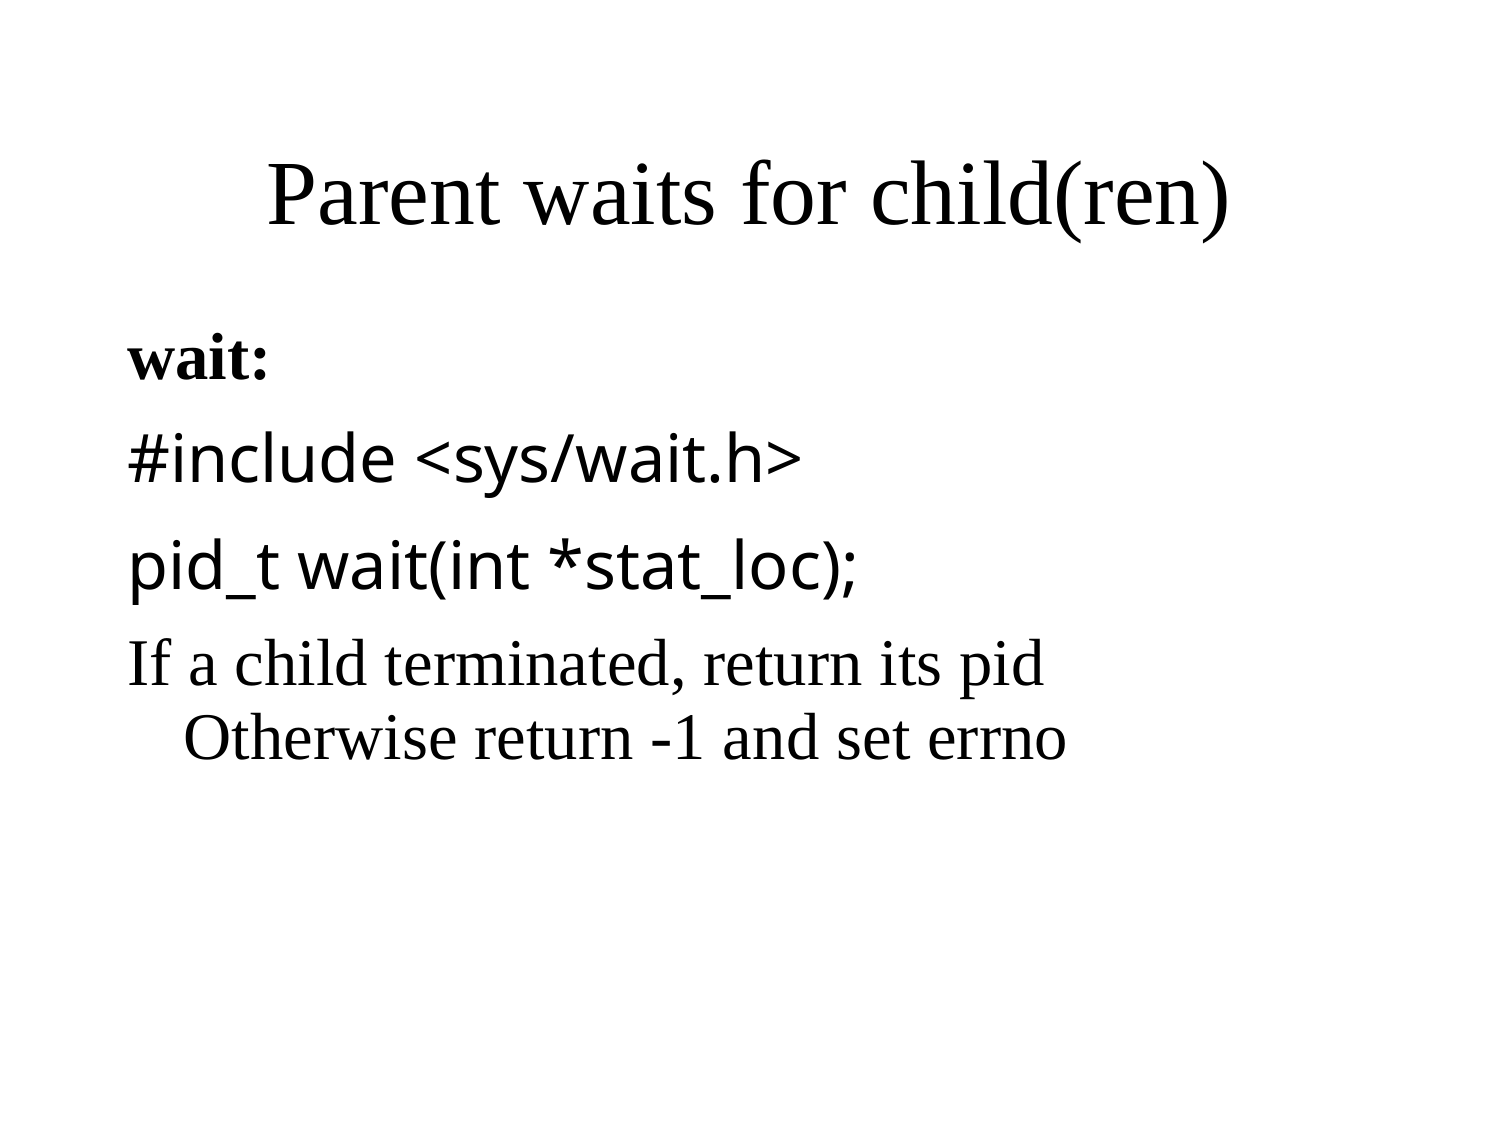

# Parent waits for child(ren)
wait:
#include <sys/wait.h>
pid_t wait(int *stat_loc);
If a child terminated, return its pid
Otherwise return -1 and set errno